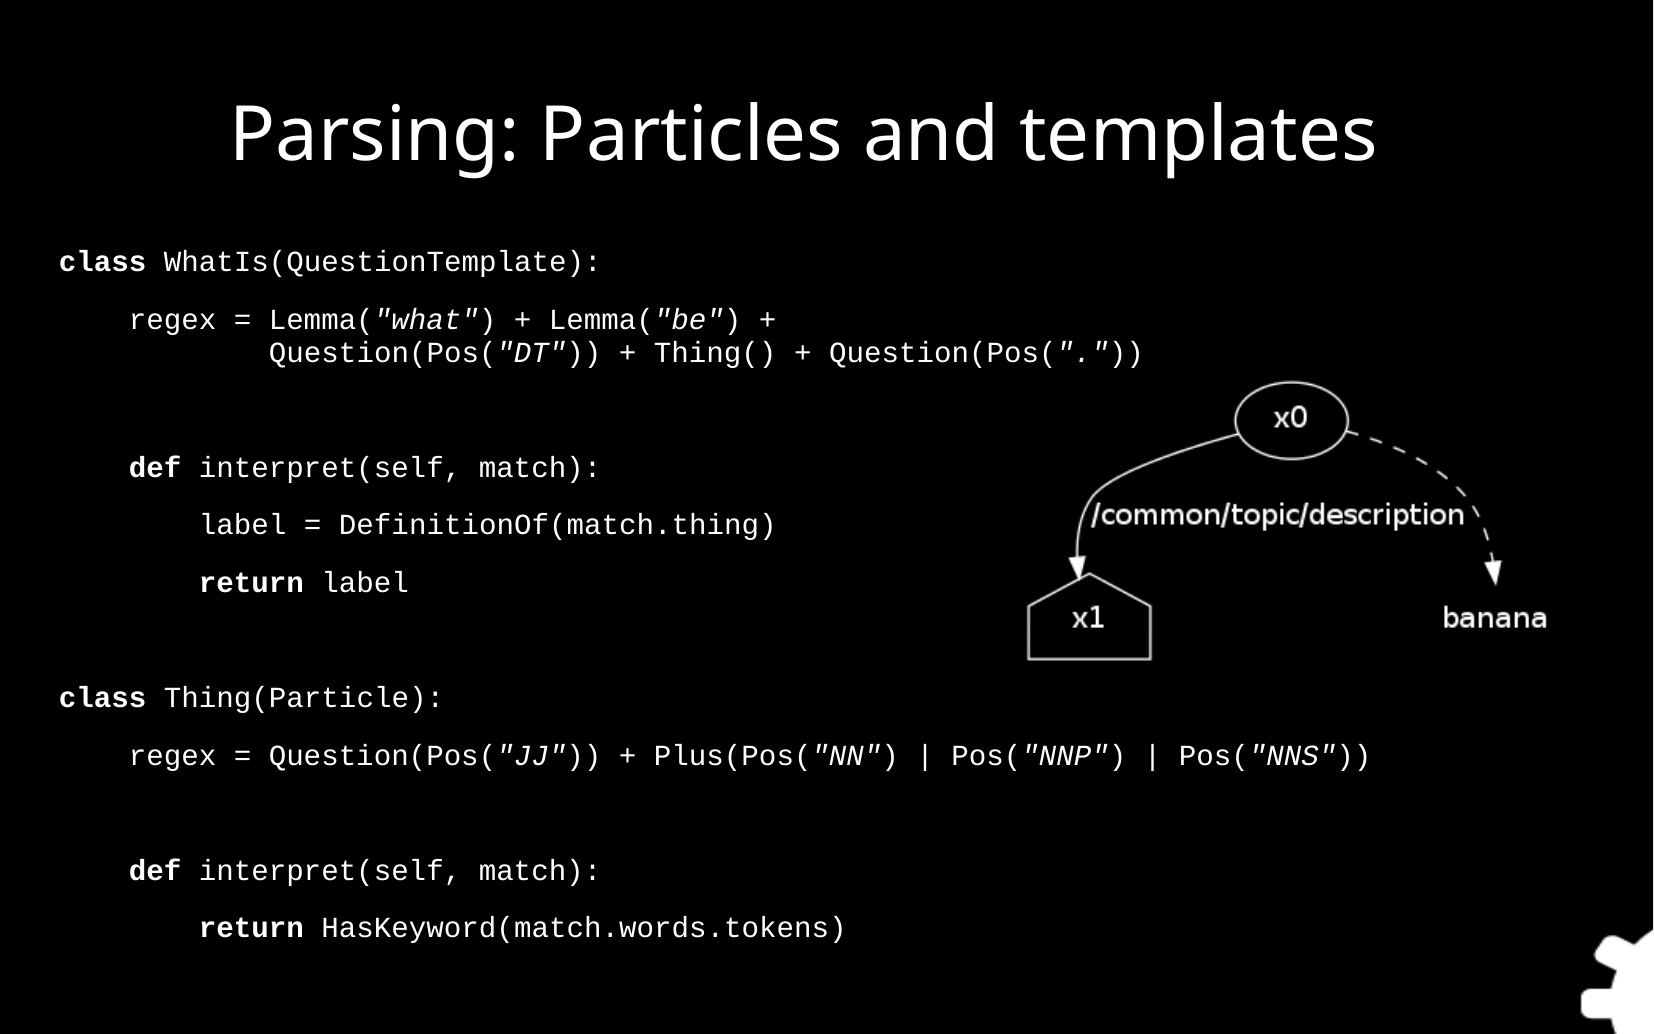

# Parsing: Particles and templates
class WhatIs(QuestionTemplate):
 regex = Lemma("what") + Lemma("be") +
 Question(Pos("DT")) + Thing() + Question(Pos("."))
 def interpret(self, match):
 label = DefinitionOf(match.thing)
 return label
class Thing(Particle):
 regex = Question(Pos("JJ")) + Plus(Pos("NN") | Pos("NNP") | Pos("NNS"))
 def interpret(self, match):
 return HasKeyword(match.words.tokens)